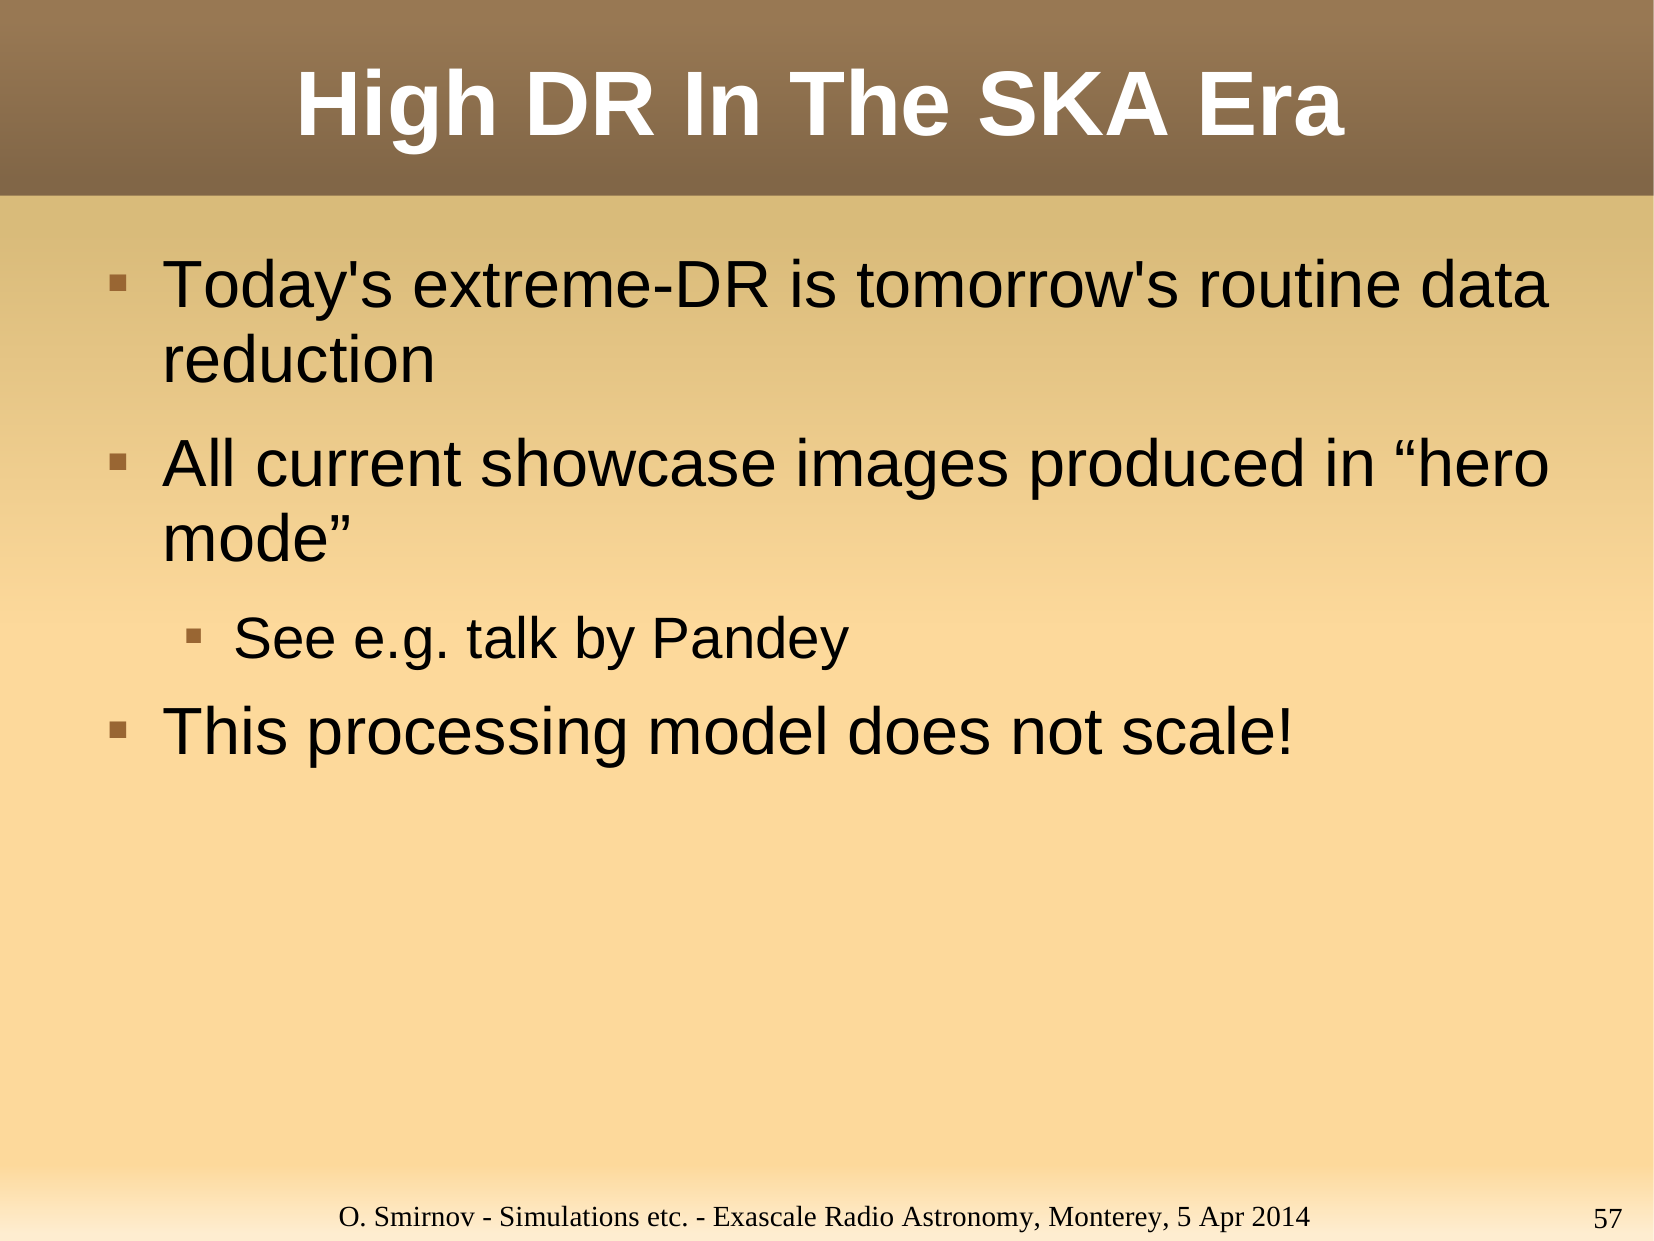

# High DR In The SKA Era
Today's extreme-DR is tomorrow's routine data reduction
All current showcase images produced in “hero mode”
See e.g. talk by Pandey
This processing model does not scale!
O. Smirnov - Simulations etc. - Exascale Radio Astronomy, Monterey, 5 Apr 2014
57